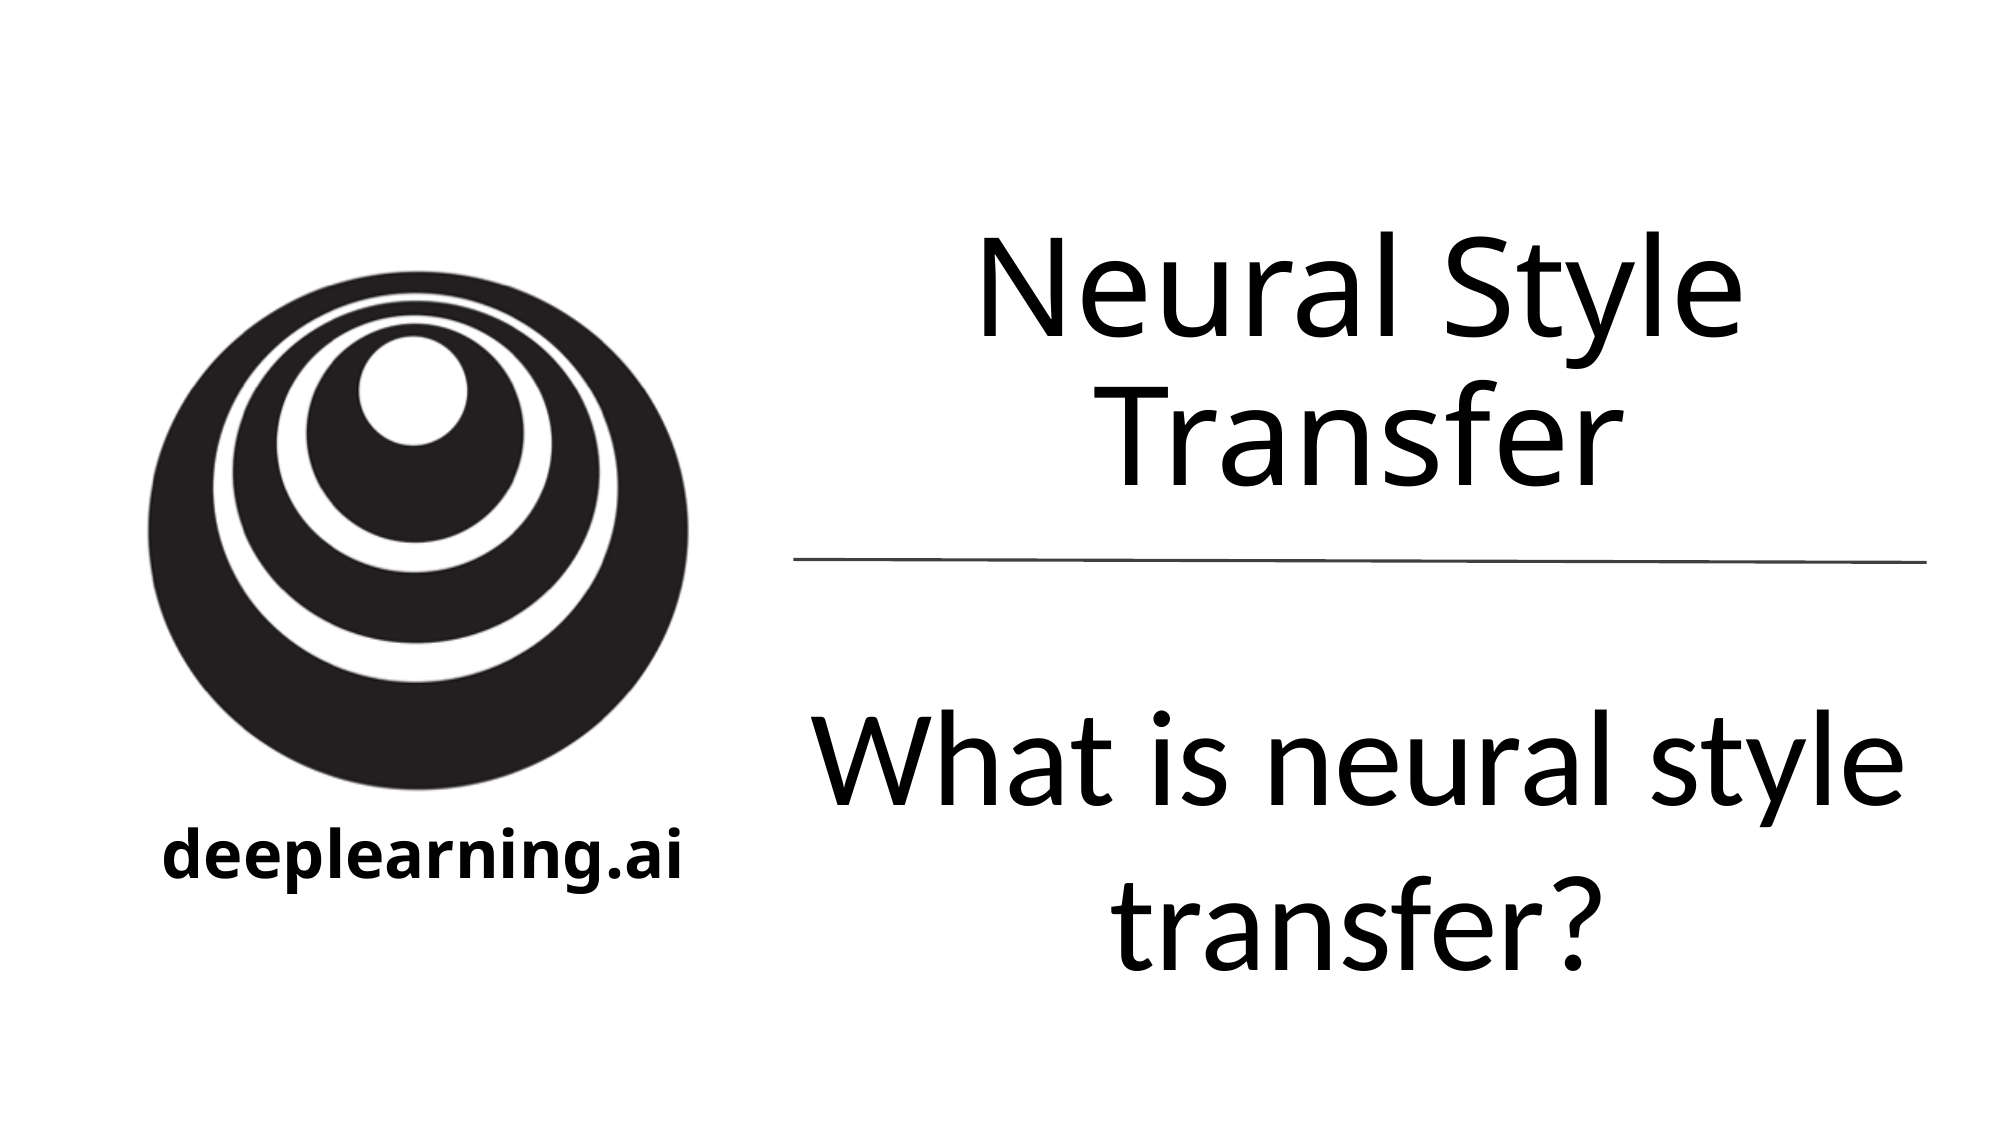

Neural Style Transfer
deeplearning.ai
What is neural style transfer?